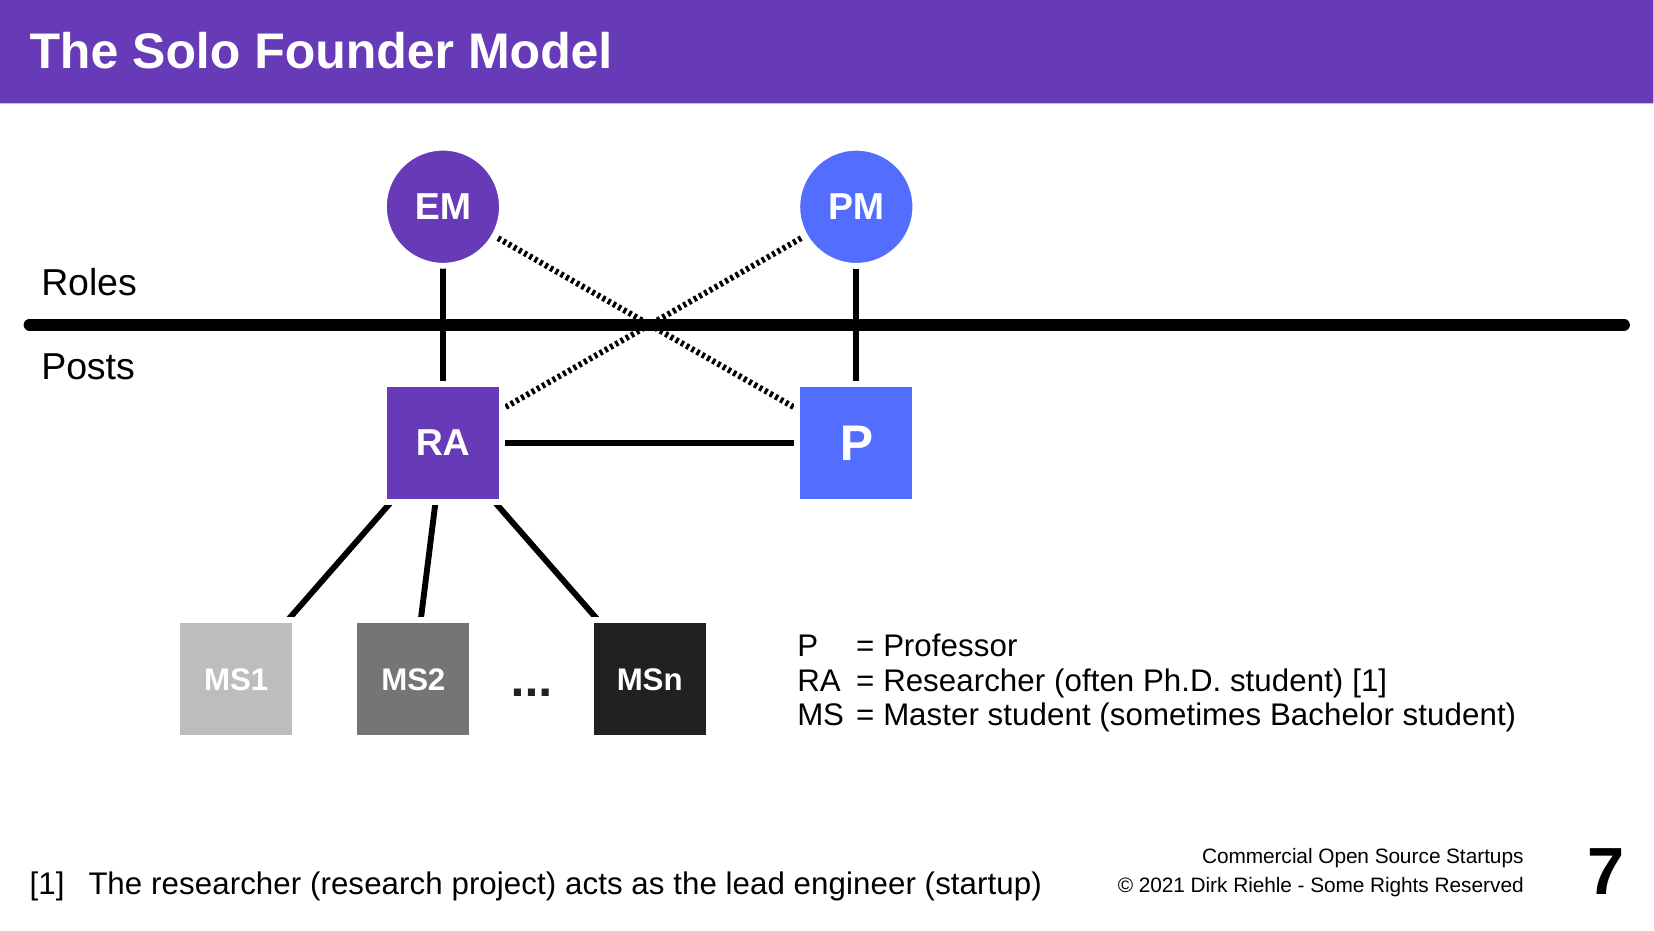

# The Solo Founder Model
EM
PM
Roles
Posts
RA
P
P	= Professor
RA	= Researcher (often Ph.D. student) [1]
MS	= Master student (sometimes Bachelor student)
MS1
MS2
...
MSn
[1]	The researcher (research project) acts as the lead engineer (startup)
Commercial Open Source Startups
7
© 2021 Dirk Riehle - Some Rights Reserved